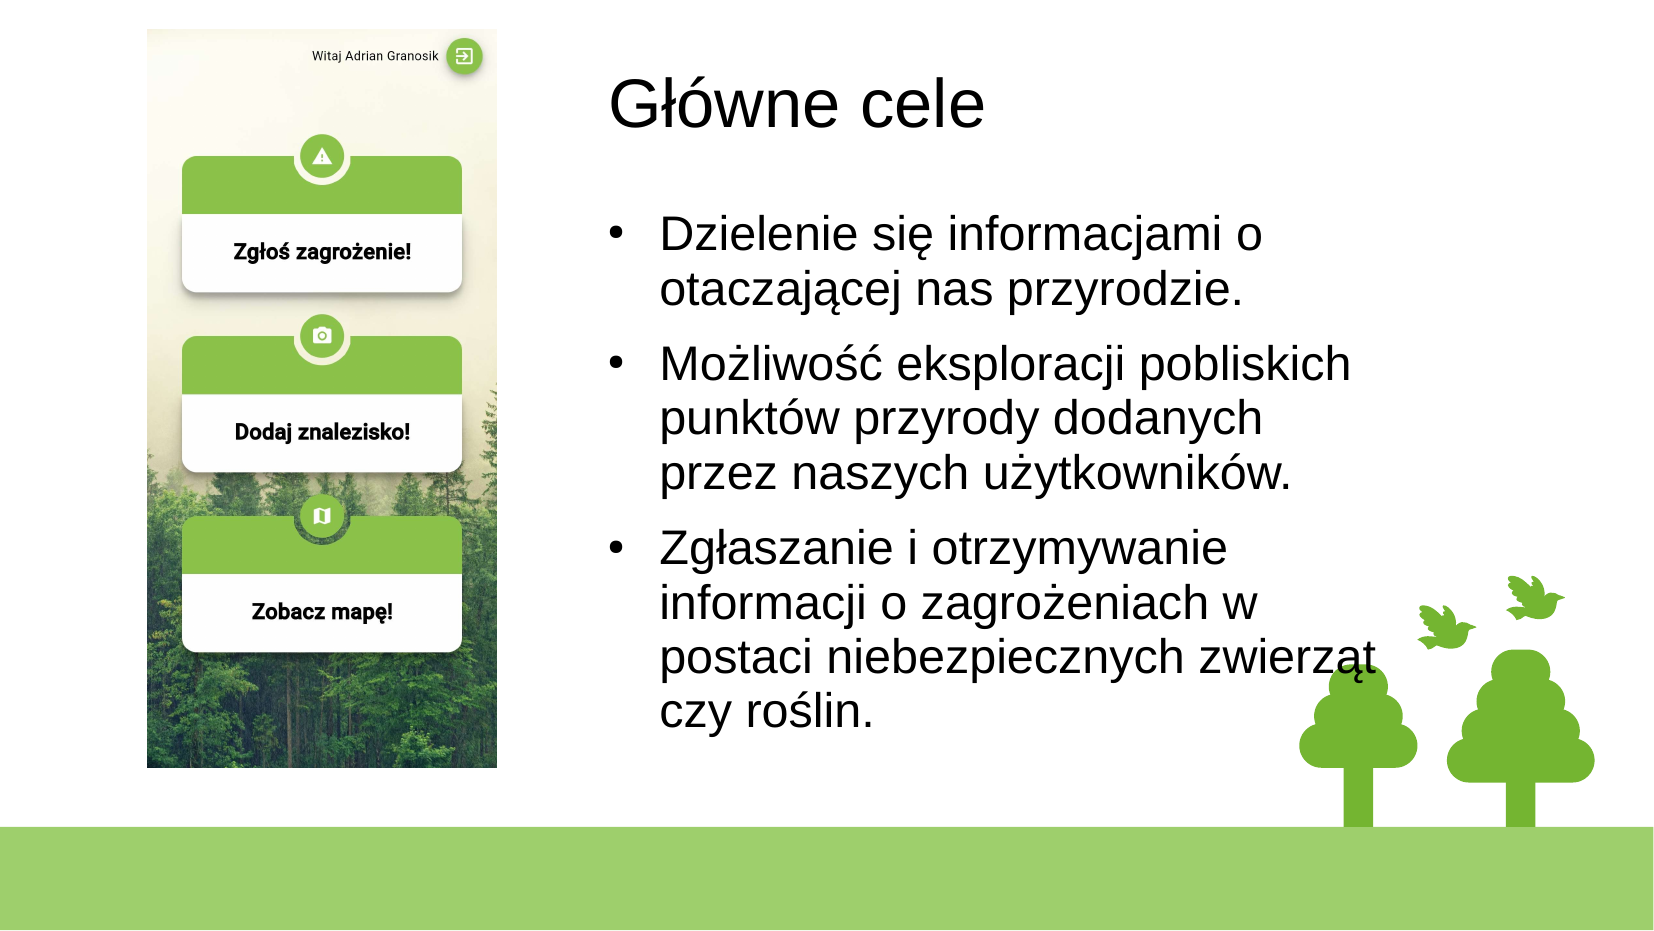

# Główne cele
Dzielenie się informacjami o otaczającej nas przyrodzie.
Możliwość eksploracji pobliskich punktów przyrody dodanych przez naszych użytkowników.
Zgłaszanie i otrzymywanie informacji o zagrożeniach w postaci niebezpiecznych zwierząt czy roślin.